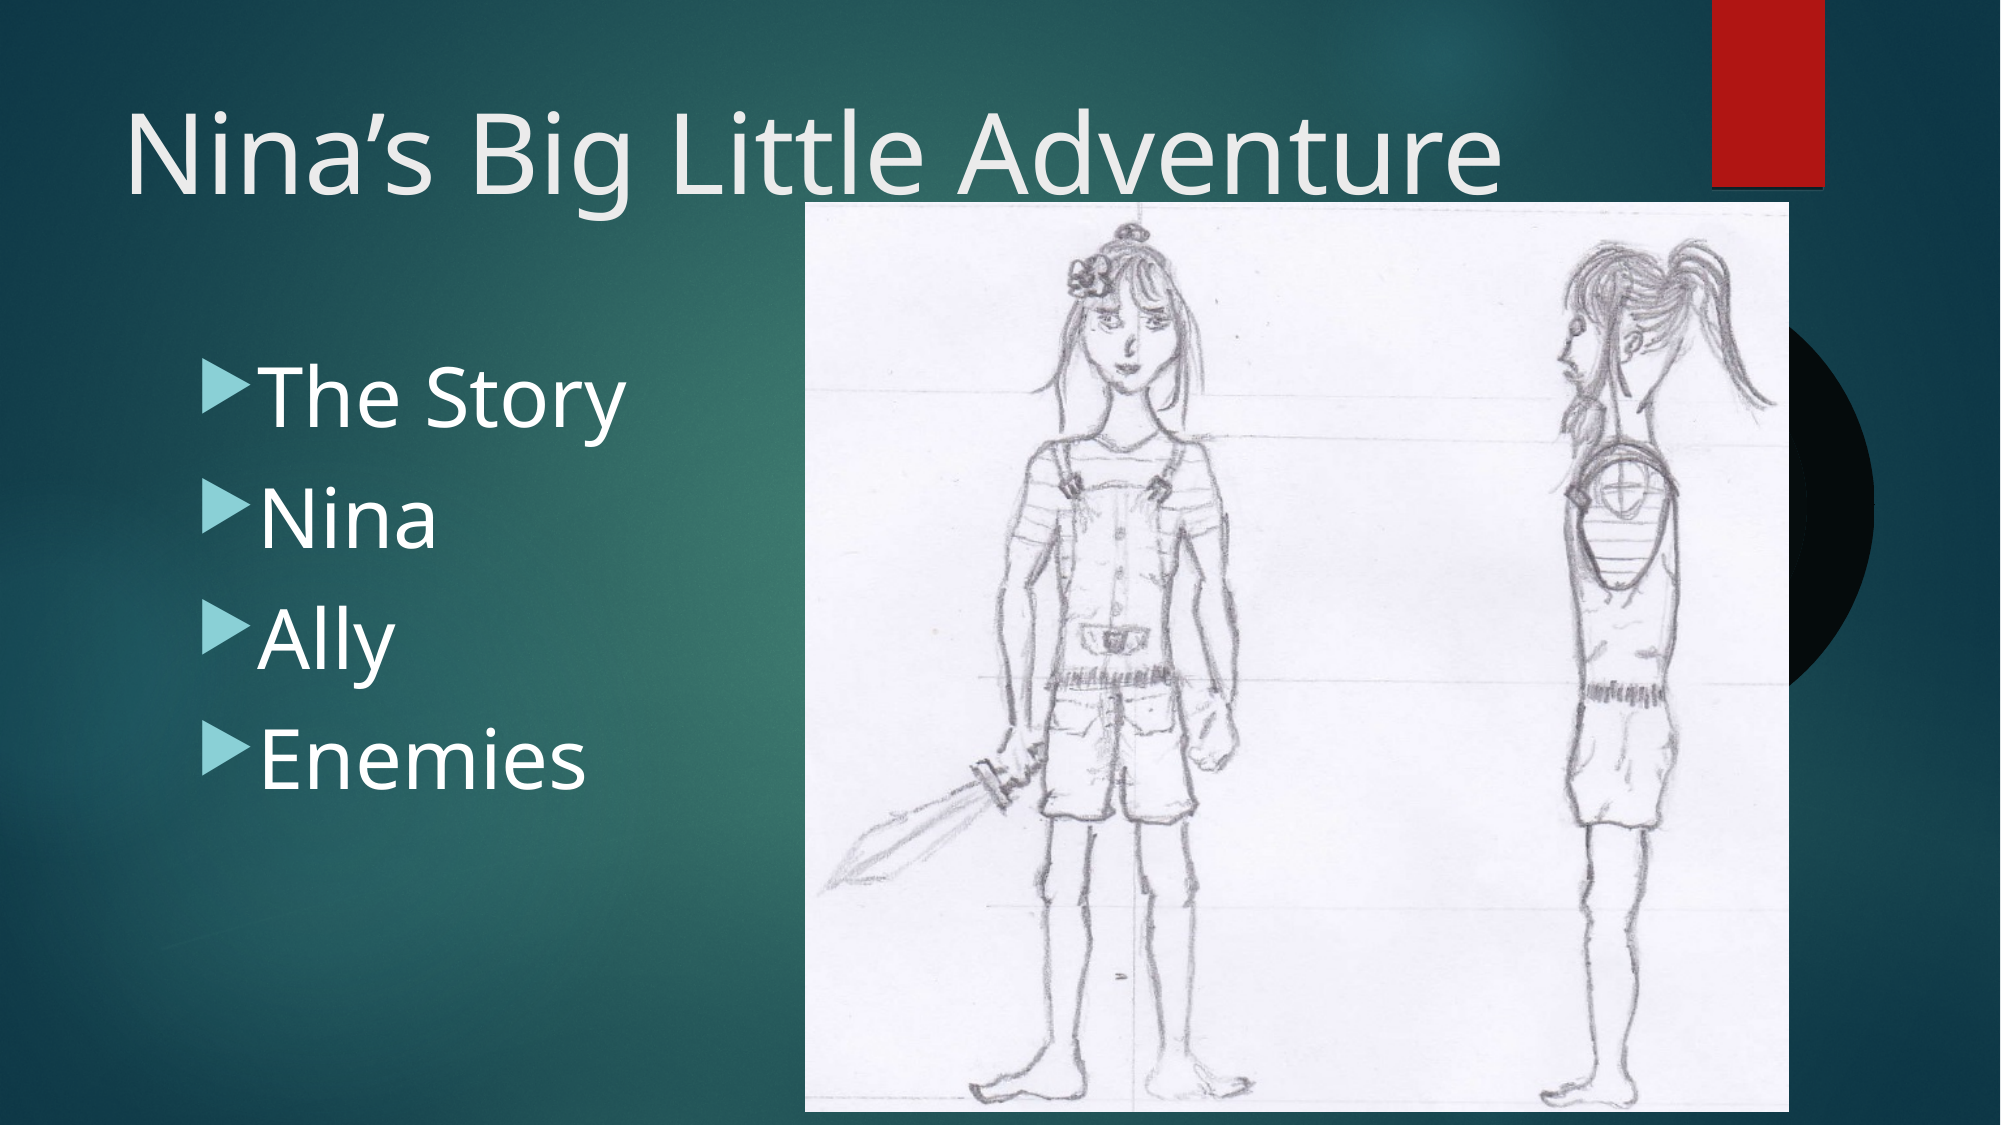

# Nina’s Big Little Adventure
The Story
Nina
Ally
Enemies